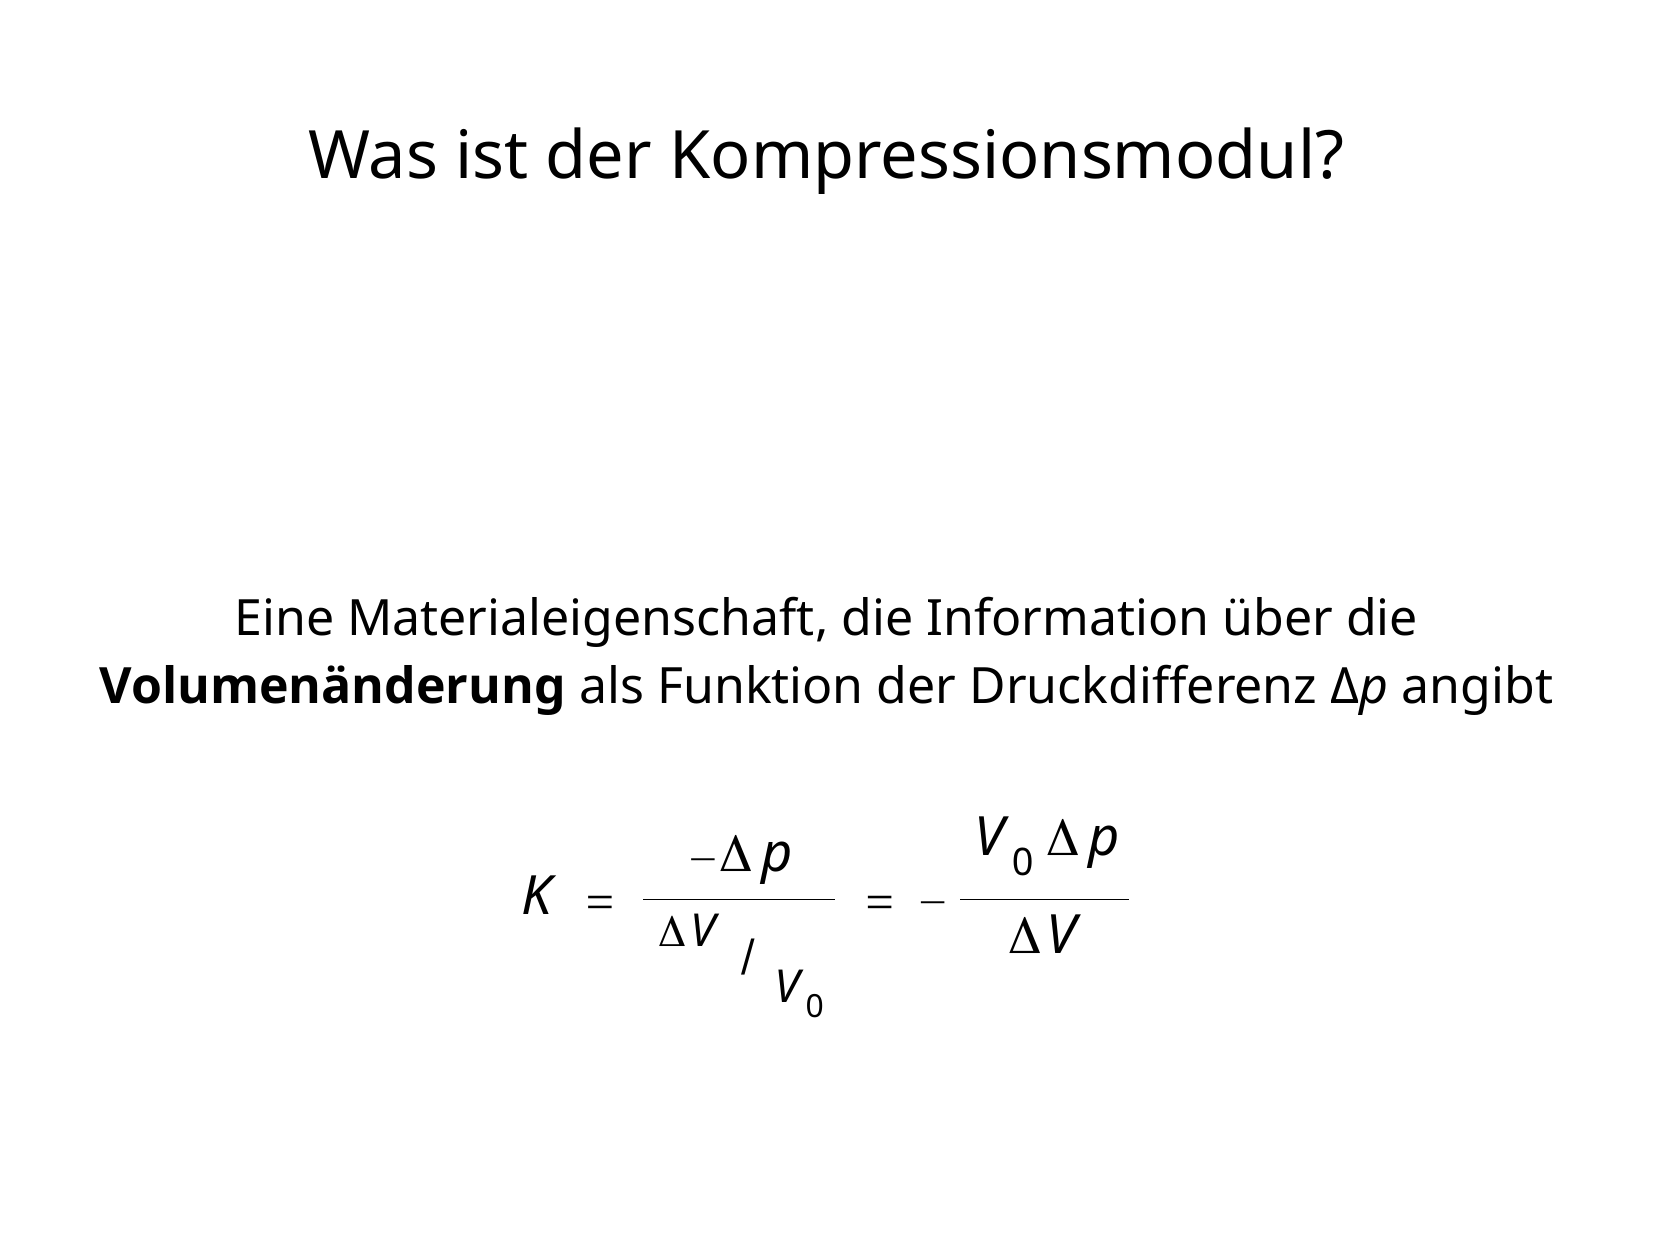

# Was ist der Kompressionsmodul?
Eine Materialeigenschaft, die Information über die Volumenänderung als Funktion der Druckdifferenz Δp angibt